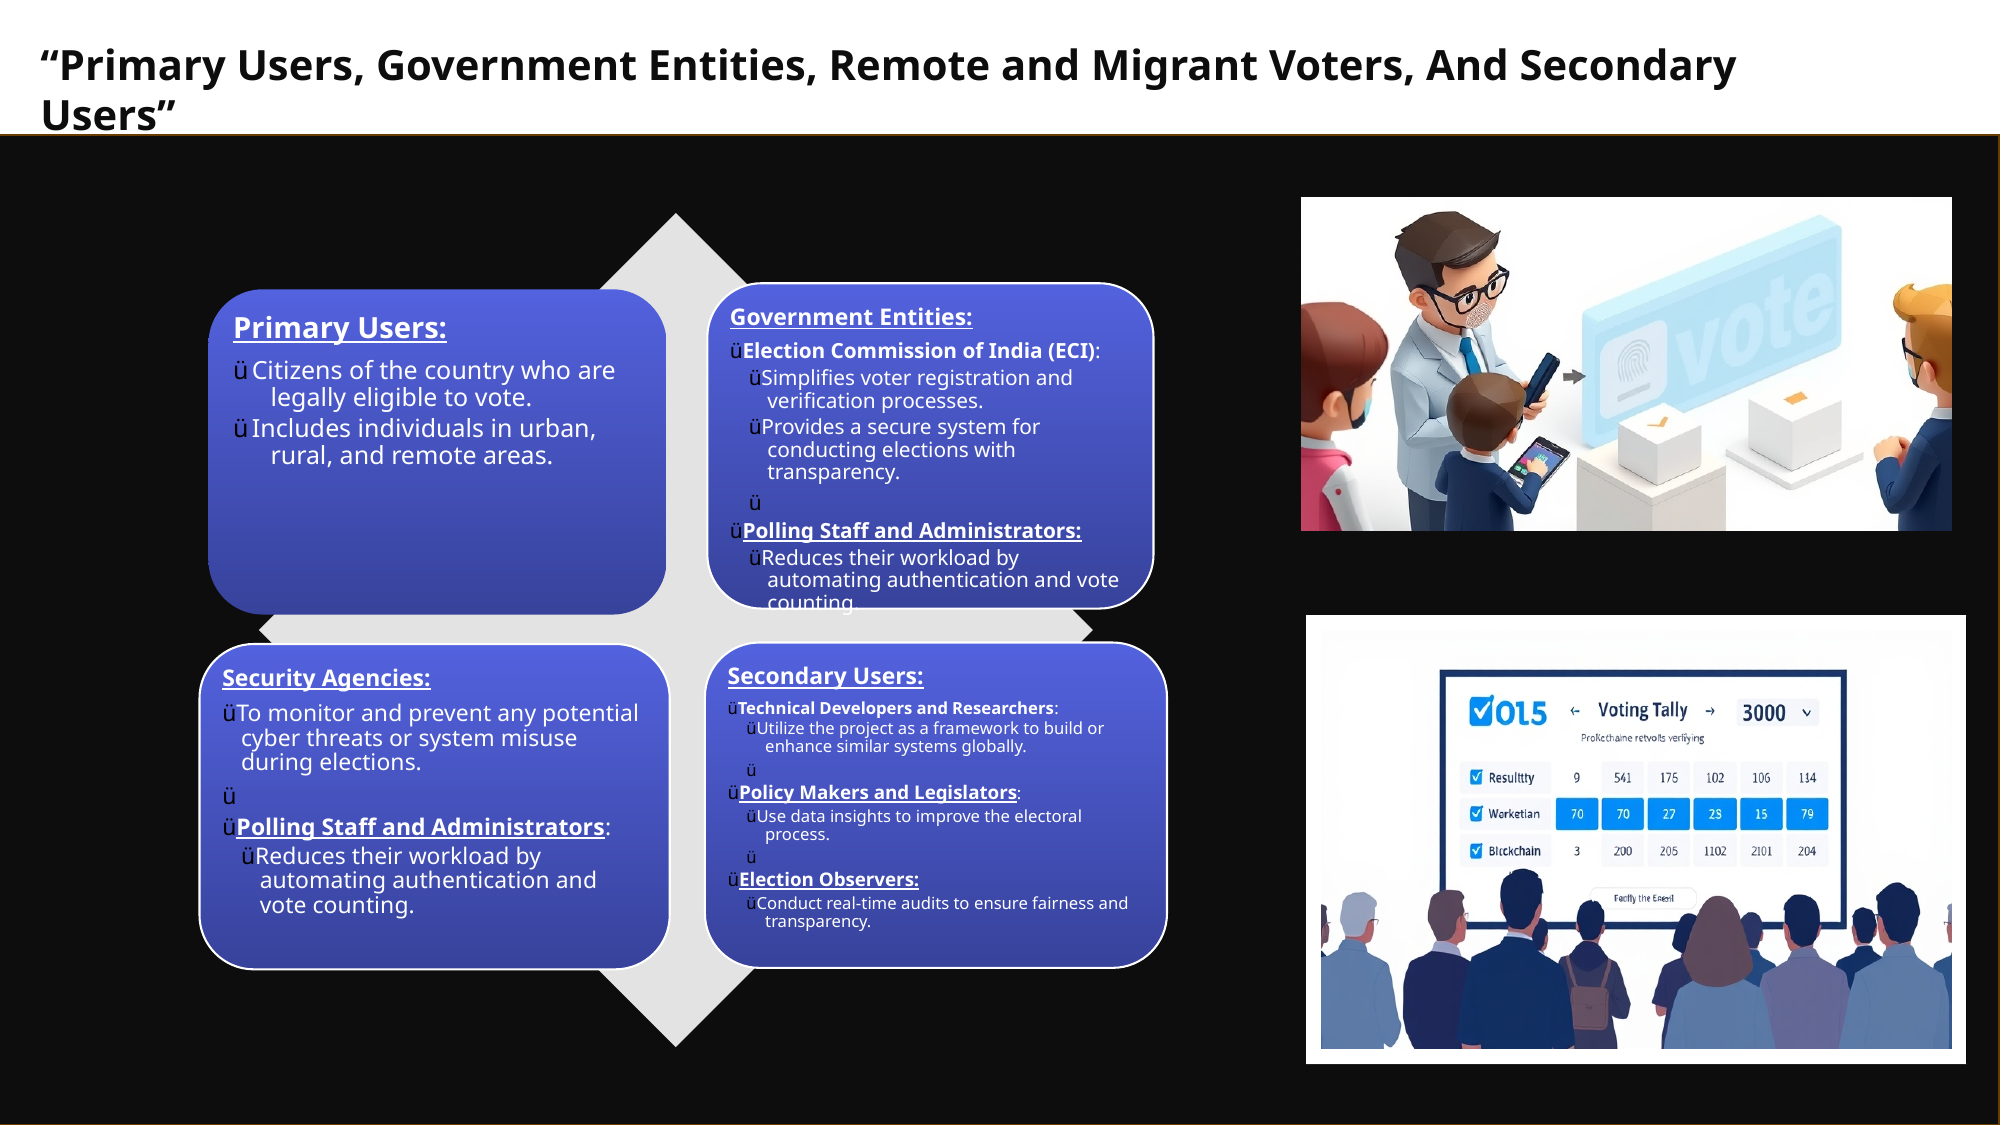

“Primary Users, Government Entities, Remote and Migrant Voters, And Secondary Users”
Government Entities:
Election Commission of India (ECI):
Simplifies voter registration and verification processes.
Provides a secure system for conducting elections with transparency.
Polling Staff and Administrators:
Reduces their workload by automating authentication and vote counting.
Primary Users:
Citizens of the country who are legally eligible to vote.
Includes individuals in urban, rural, and remote areas.
Secondary Users:
Technical Developers and Researchers:
Utilize the project as a framework to build or enhance similar systems globally.
Policy Makers and Legislators:
Use data insights to improve the electoral process.
Election Observers:
Conduct real-time audits to ensure fairness and transparency.
Security Agencies:
To monitor and prevent any potential cyber threats or system misuse during elections.
Polling Staff and Administrators:
Reduces their workload by automating authentication and vote counting.